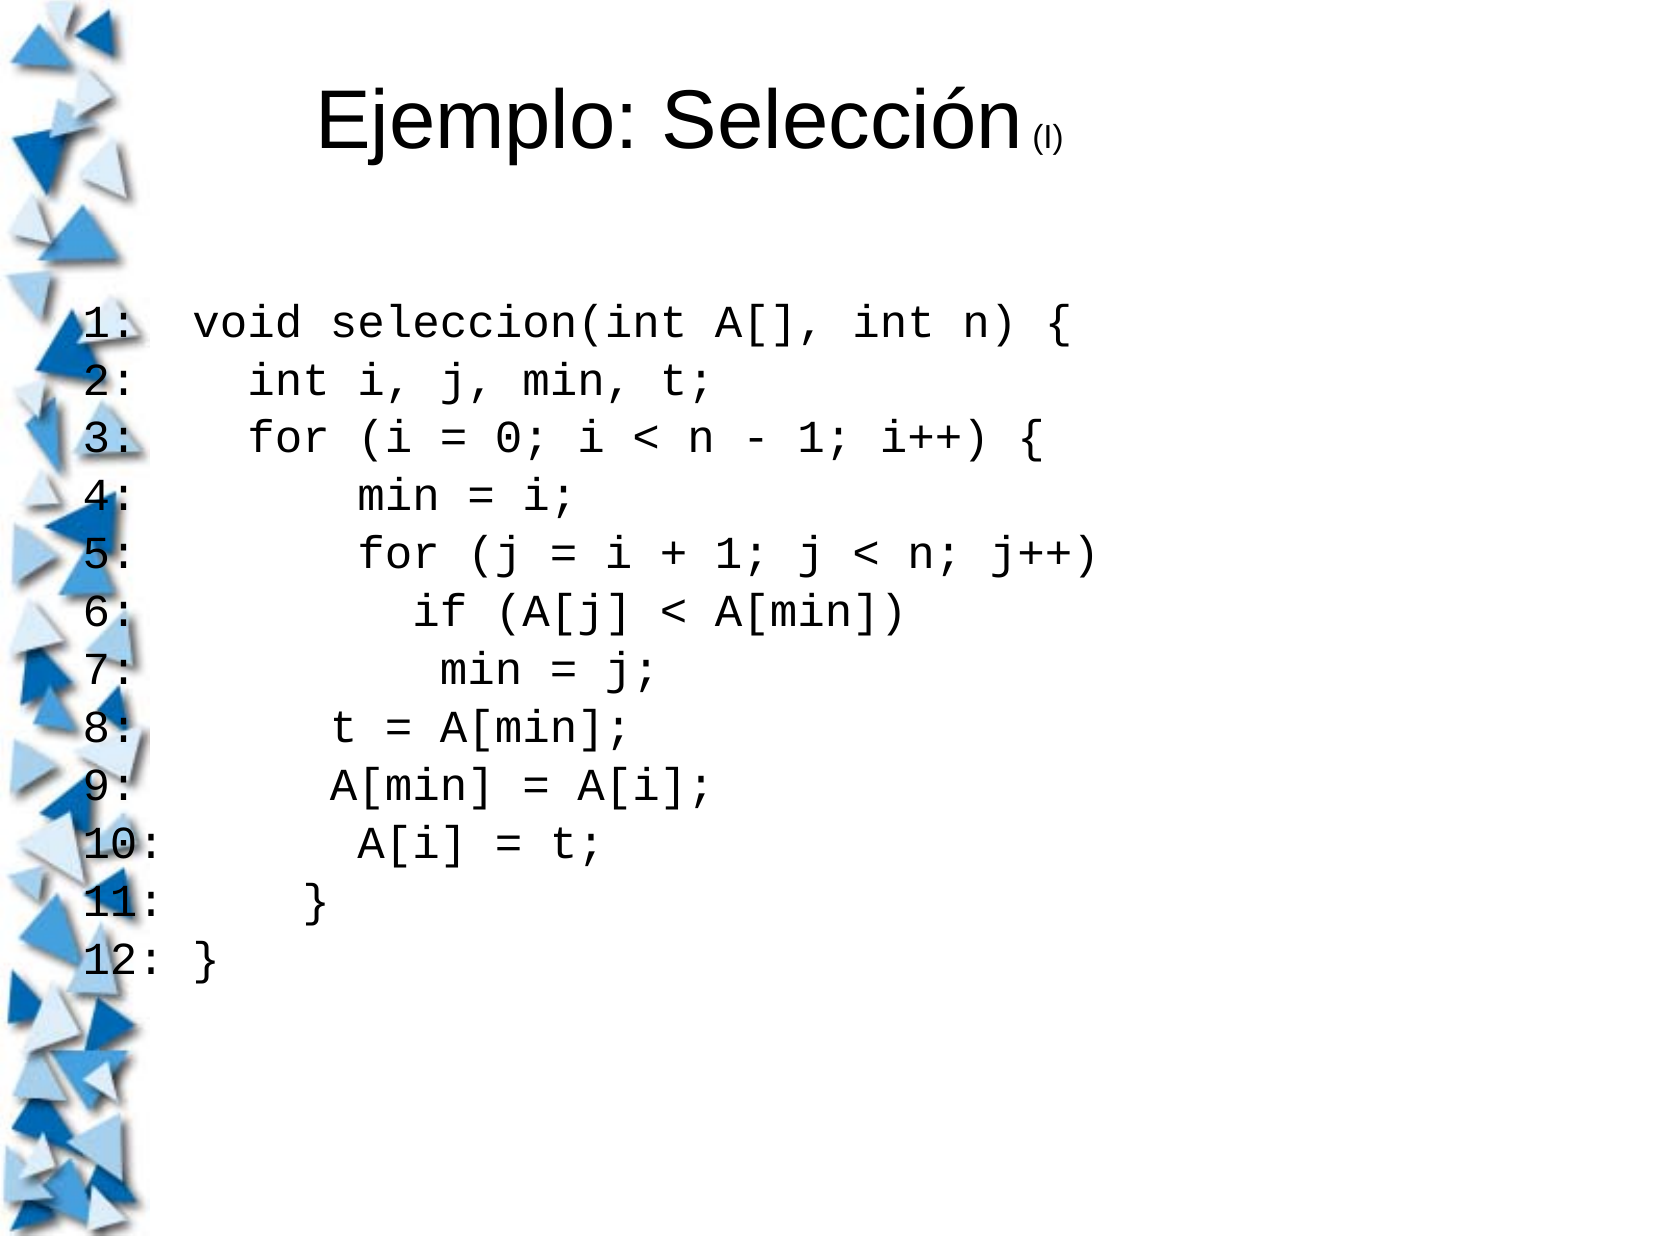

# Ejemplo: Selección (I)
1: void seleccion(int A[], int n) {
2: int i, j, min, t;
3: for (i = 0; i < n - 1; i++) {
4: min = i;
5: for (j = i + 1; j < n; j++)
6: if (A[j] < A[min])
7: min = j;
8: t = A[min];
9: A[min] = A[i];
10: A[i] = t;
11: }
12: }